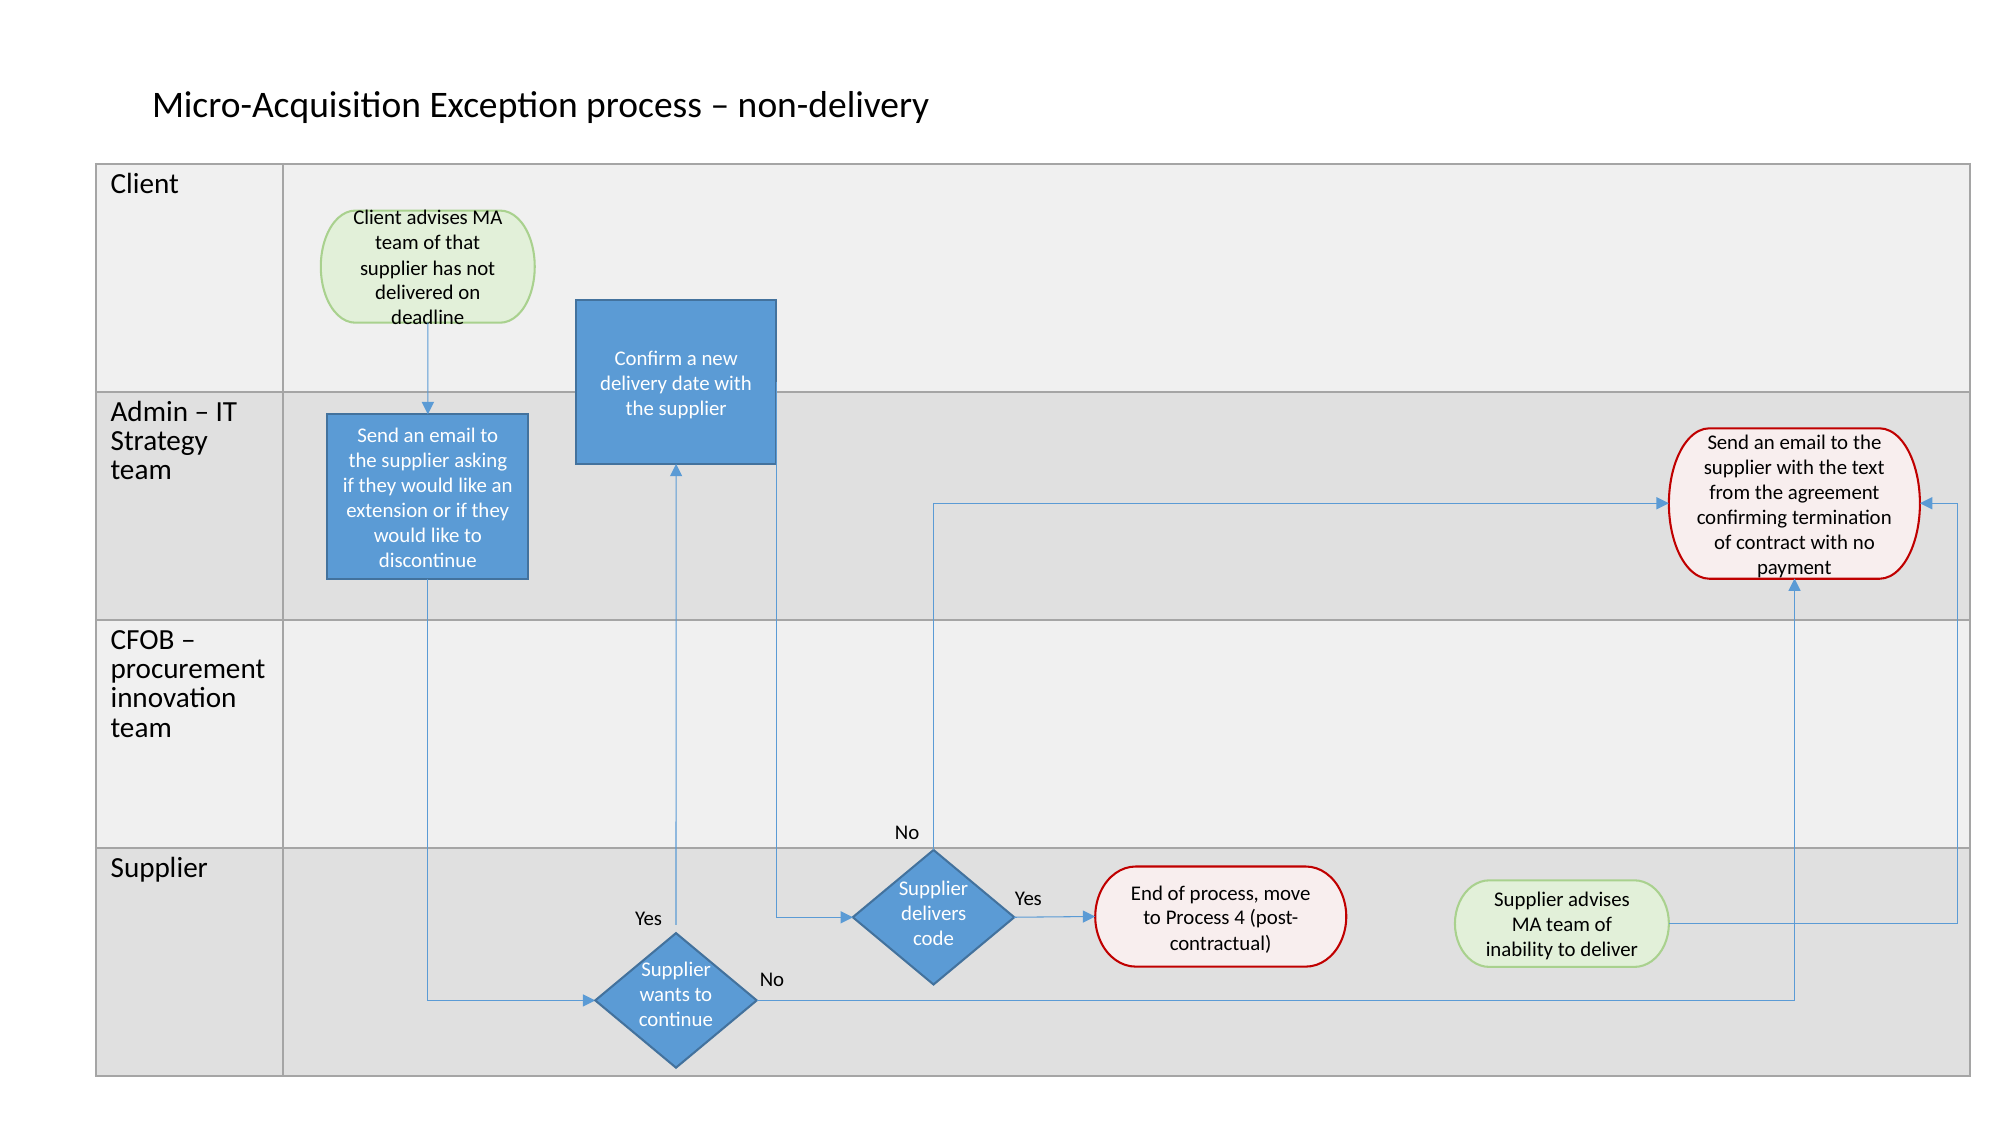

Micro-Acquisition Exception process – non-delivery
| Client | |
| --- | --- |
| Admin – IT Strategy team | |
| CFOB – procurement innovation team | |
| Supplier | |
Client advises MA team of that supplier has not delivered on deadline
Confirm a new delivery date with the supplier
Send an email to the supplier asking if they would like an extension or if they would like to discontinue
Send an email to the supplier with the text from the agreement confirming termination of contract with no payment
No
End of process, move to Process 4 (post-contractual)
Supplier delivers code
Yes
Supplier advises MA team of inability to deliver
Yes
Supplier wants to continue
No